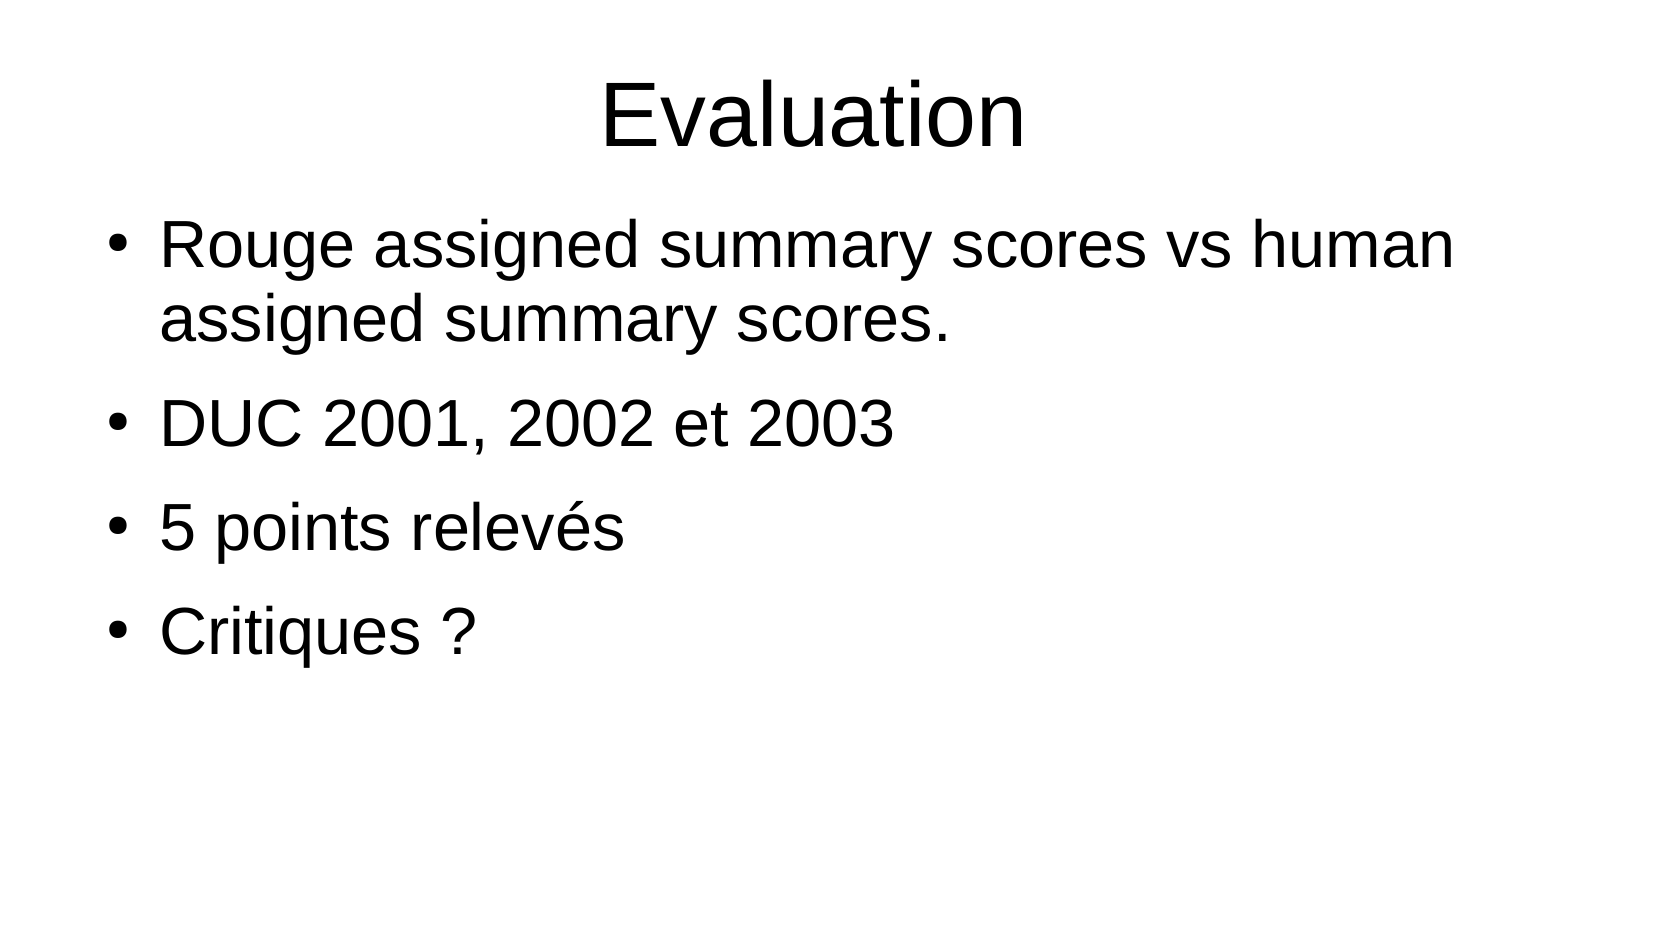

# Evaluation
Rouge assigned summary scores vs human assigned summary scores.
DUC 2001, 2002 et 2003
5 points relevés
Critiques ?